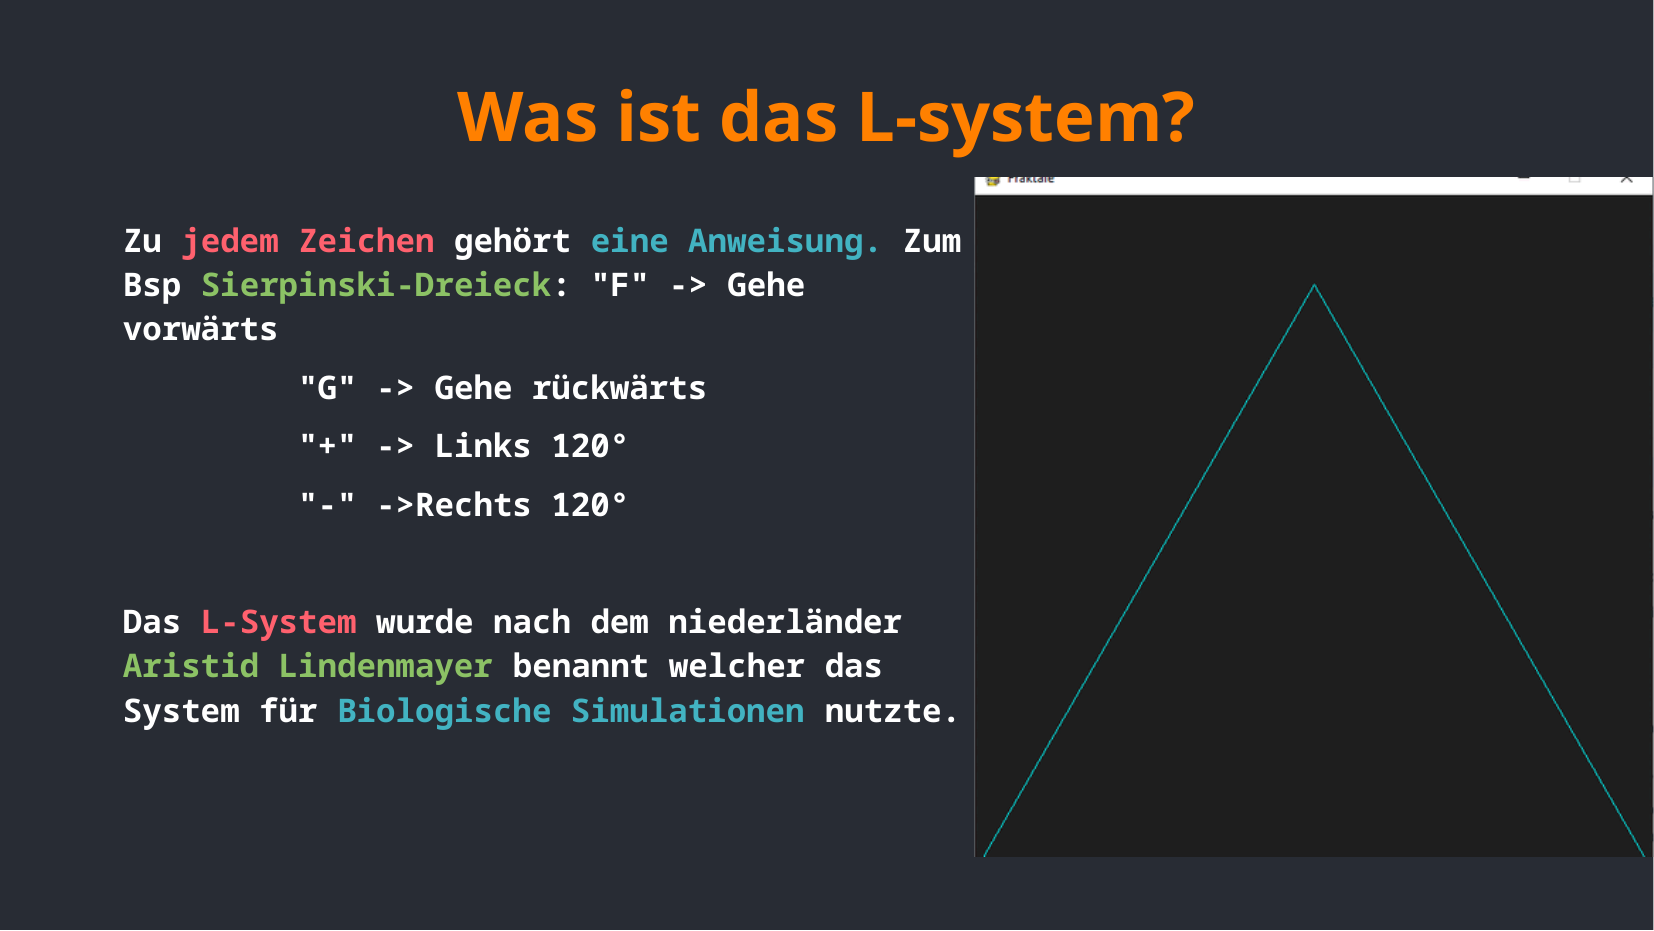

# Was ist das L-system?
Zu jedem Zeichen gehört eine Anweisung. Zum Bsp Sierpinski-Dreieck: "F" -> Gehe vorwärts
 "G" -> Gehe rückwärts
 "+" -> Links 120°
 "-" ->Rechts 120°
Das L-System wurde nach dem niederländer Aristid Lindenmayer benannt welcher das System für Biologische Simulationen nutzte.